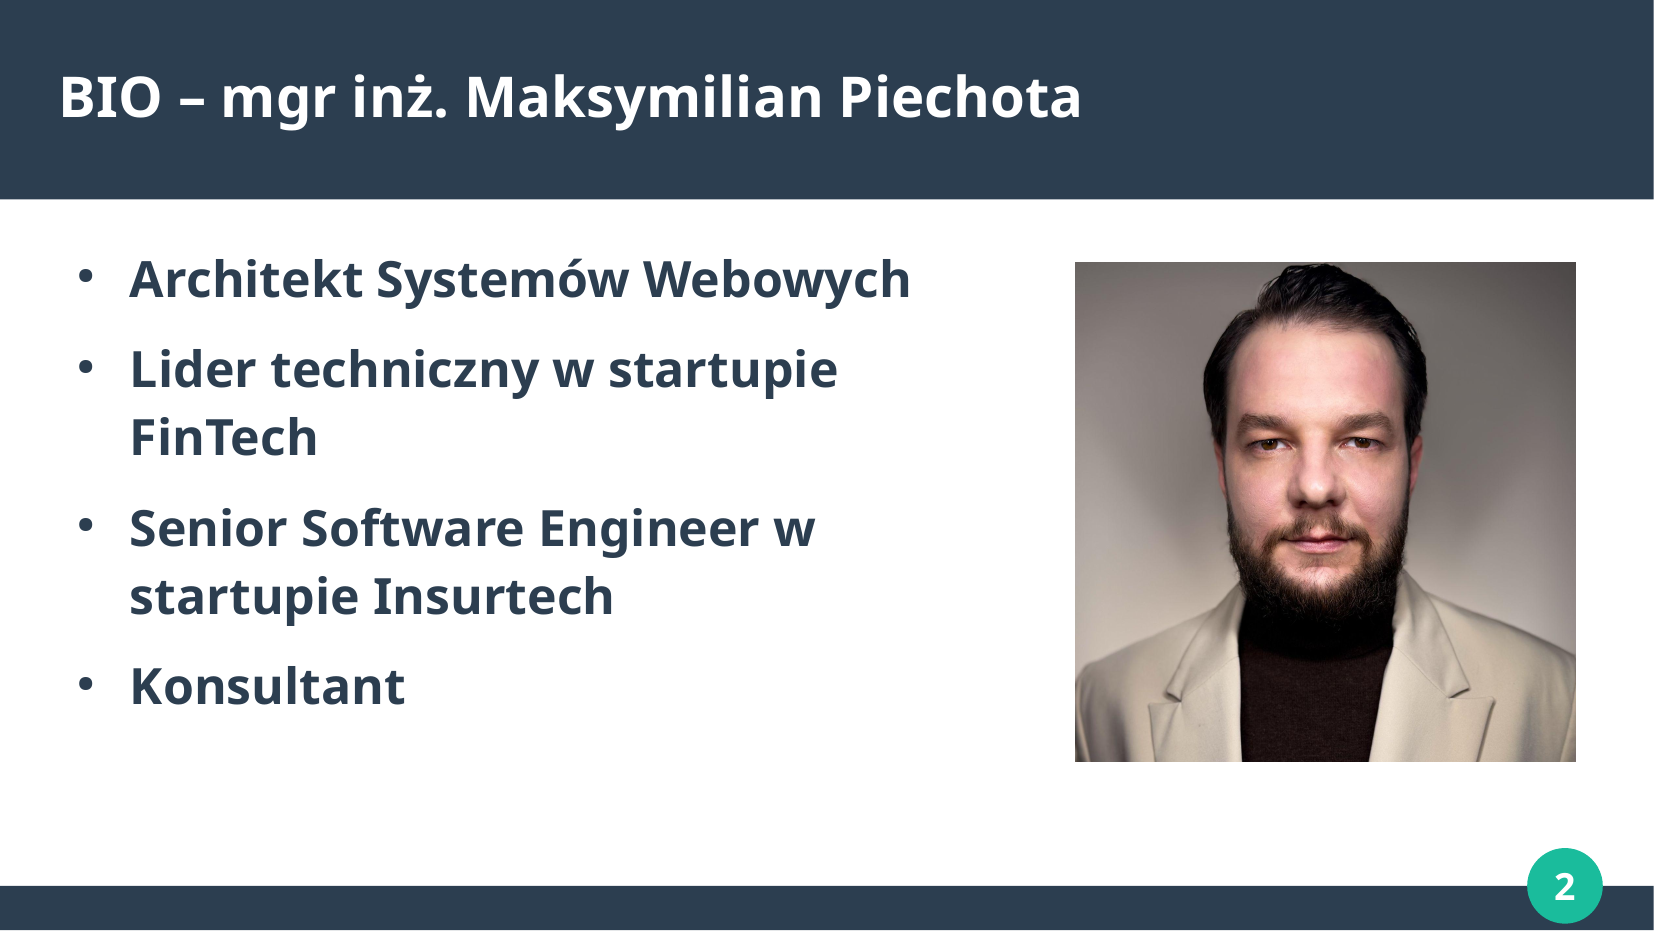

# BIO – mgr inż. Maksymilian Piechota
Architekt Systemów Webowych
Lider techniczny w startupie FinTech
Senior Software Engineer w startupie Insurtech
Konsultant